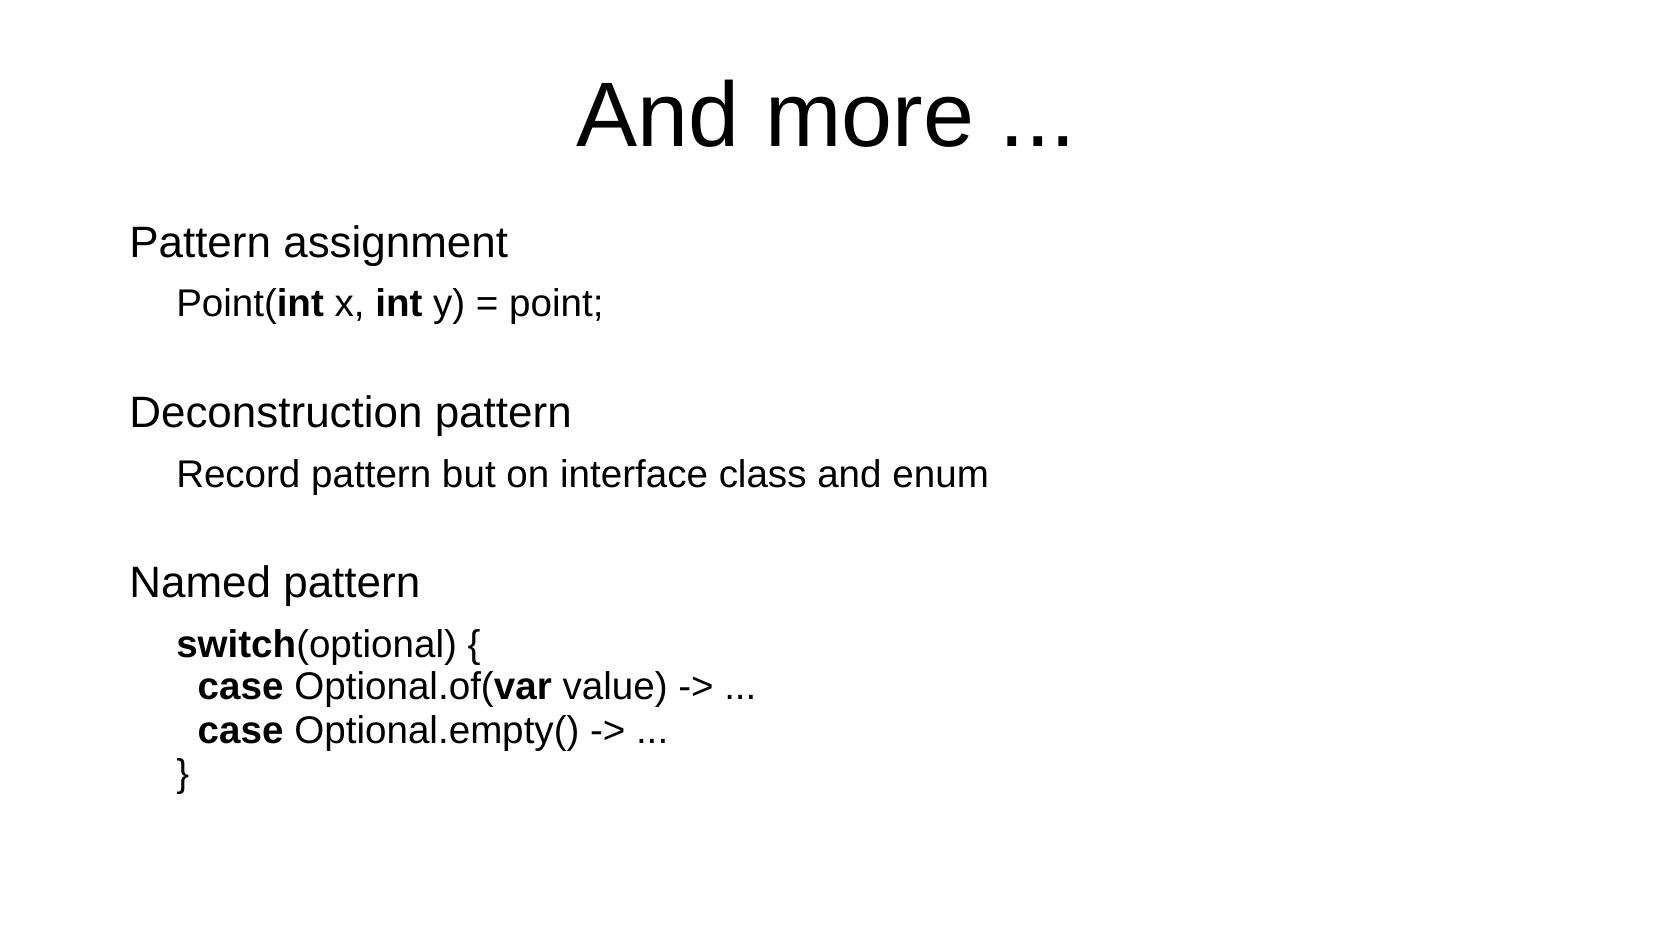

# And more ...
Pattern assignment
Point(int x, int y) = point;
Deconstruction pattern
Record pattern but on interface class and enum
Named pattern
switch(optional) {
 case Optional.of(var value) -> ...
 case Optional.empty() -> ...
}